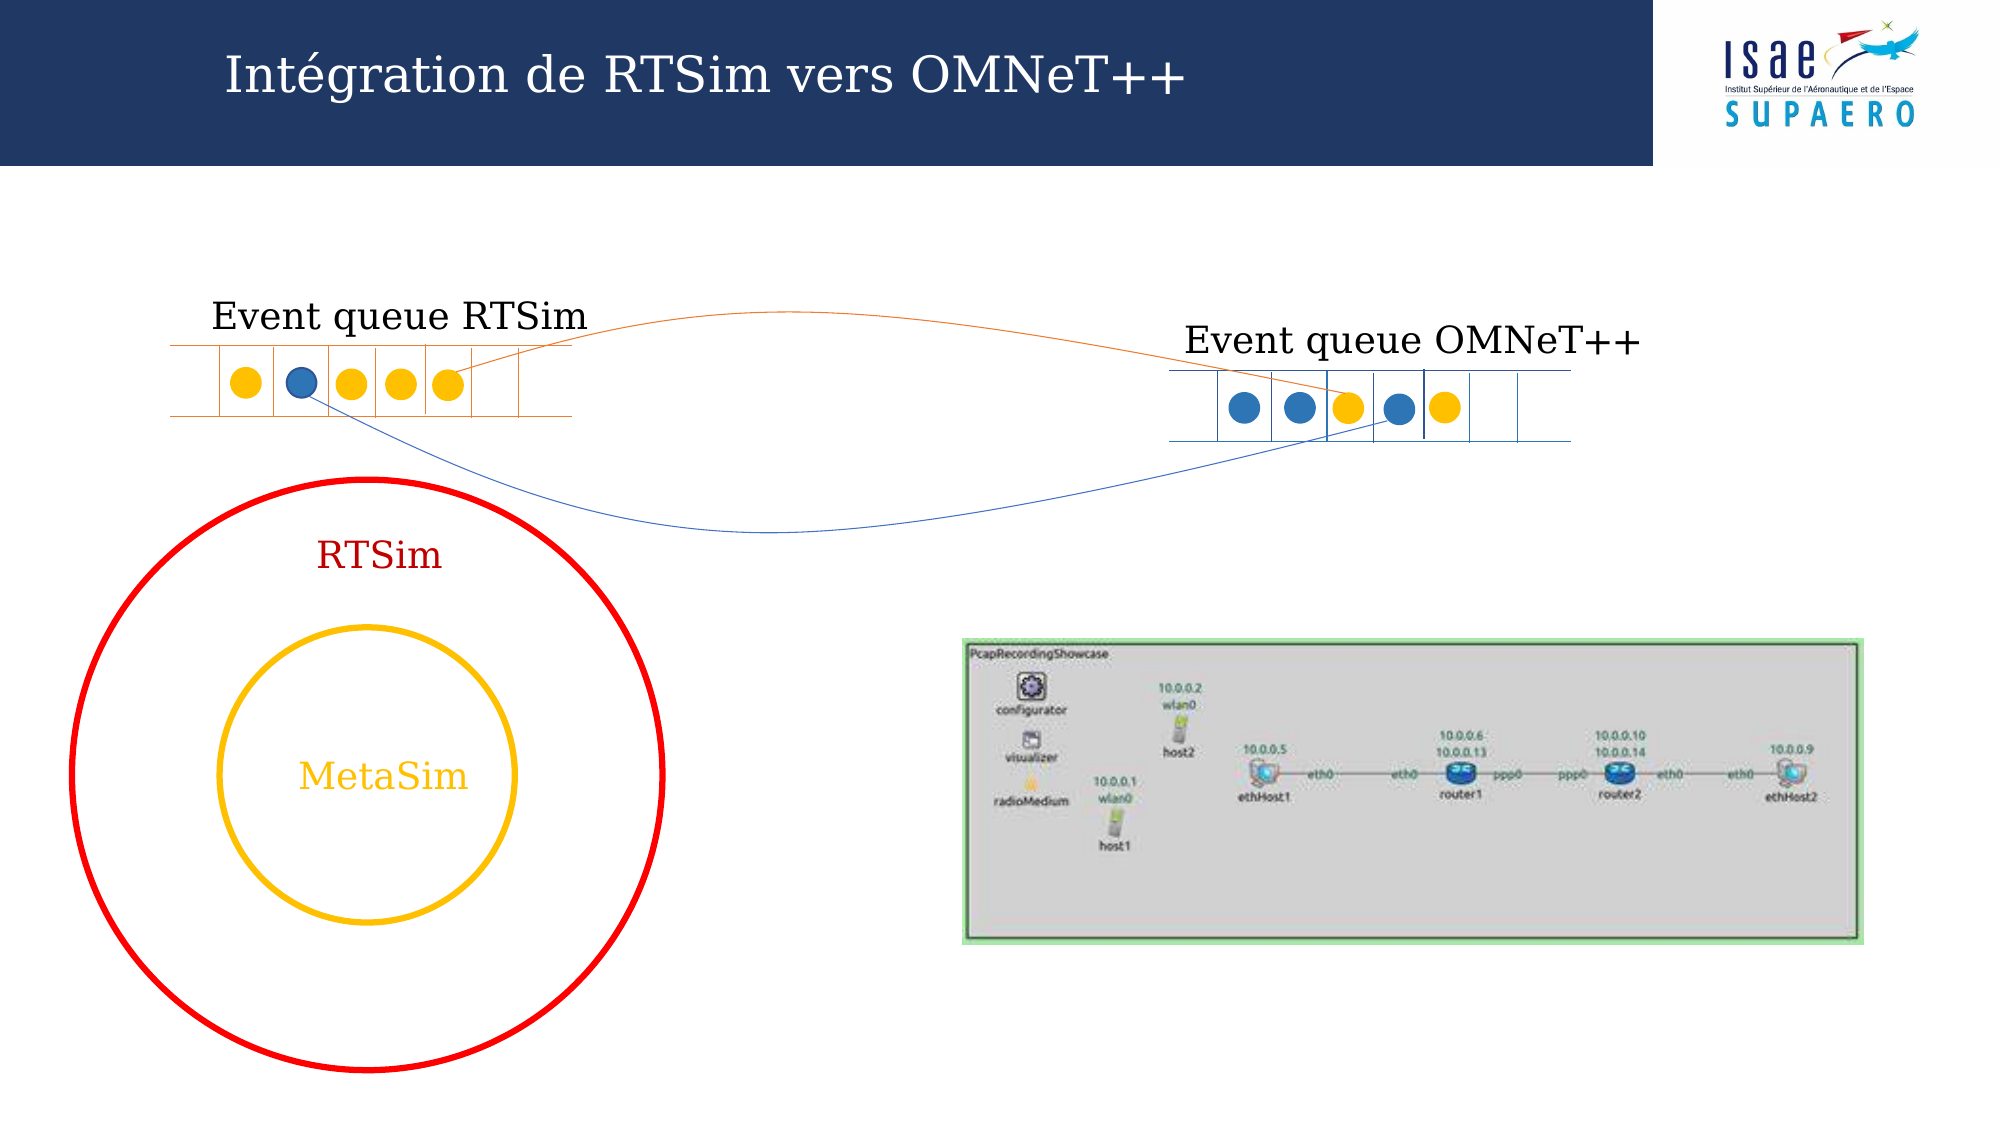

Intégration de RTSim vers OMNeT++
Event queue RTSim
Event queue OMNeT++
RTSim
MetaSim